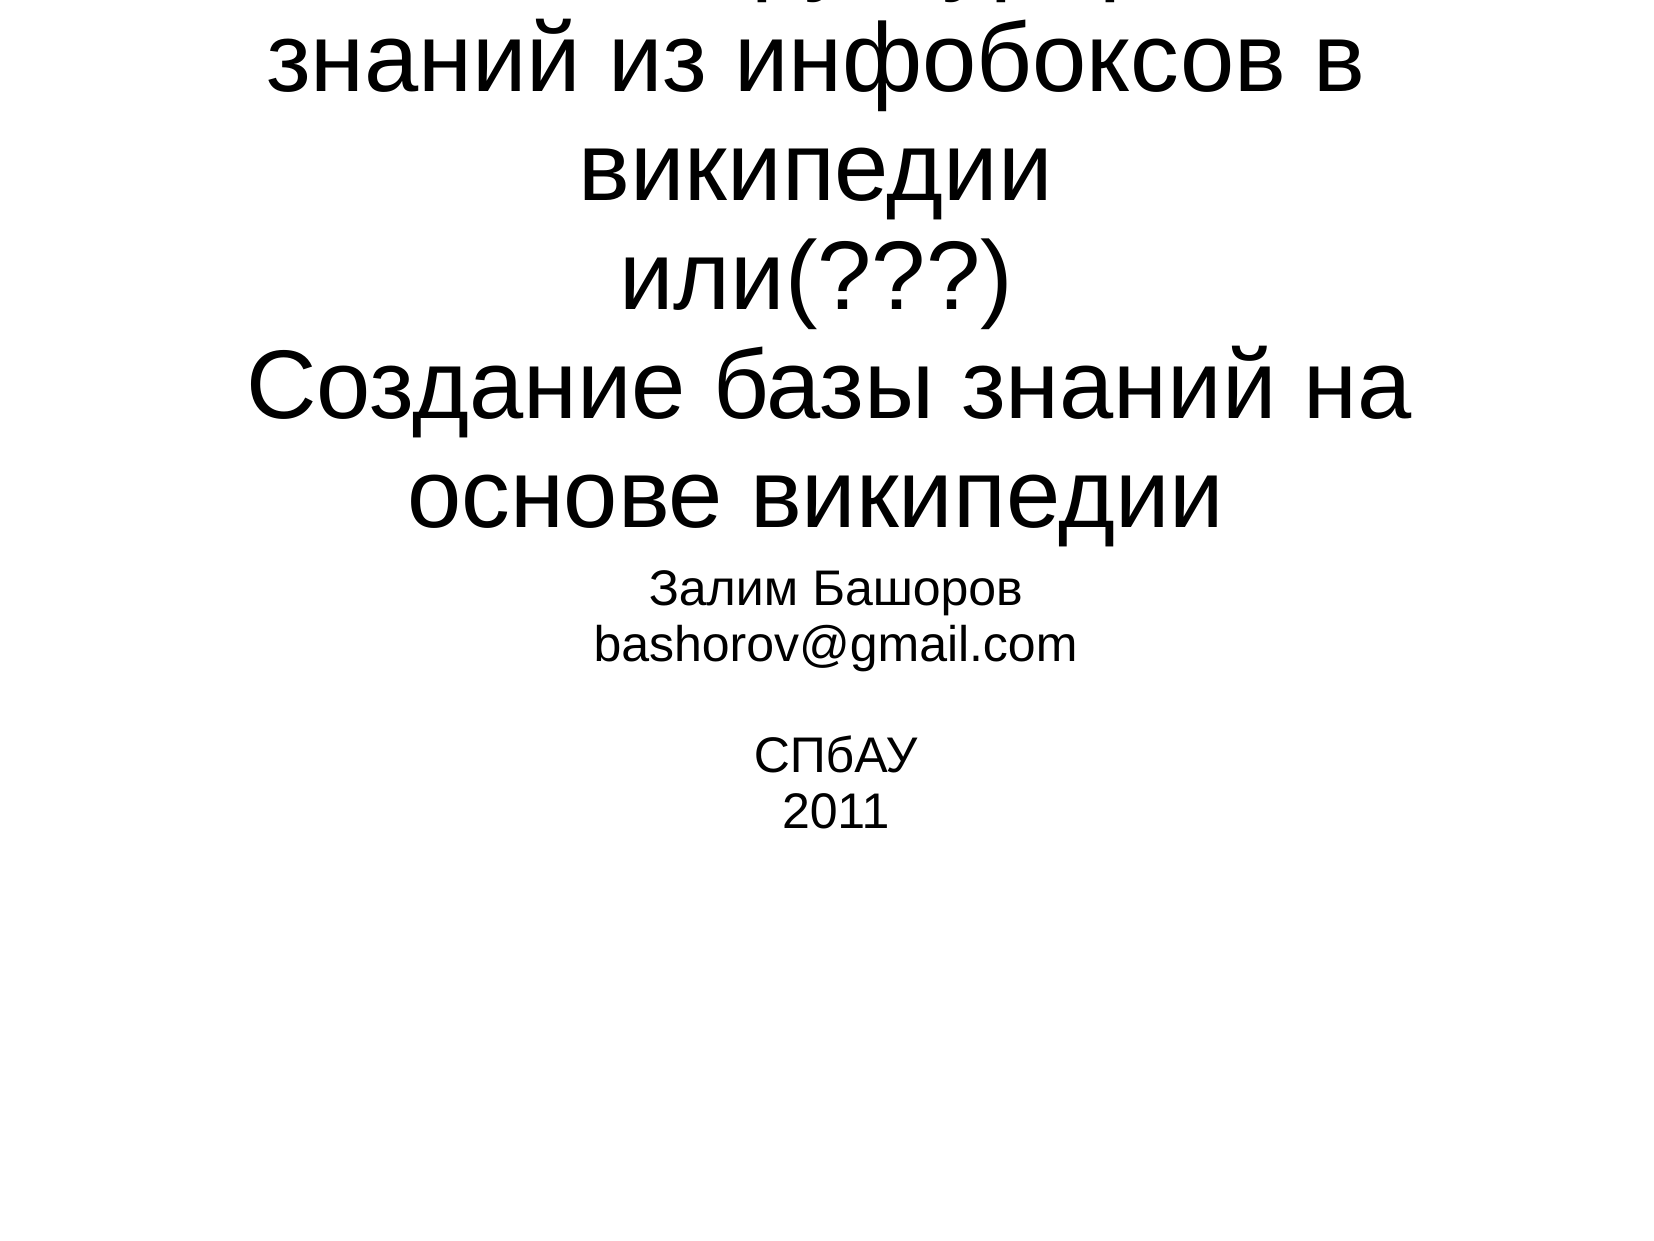

# Извлечение структурированных знаний из инфобоксов в википедии или(???) Cоздание базы знаний на основе википедии
Залим Башоров
bashorov@gmail.com
СПбАУ
2011